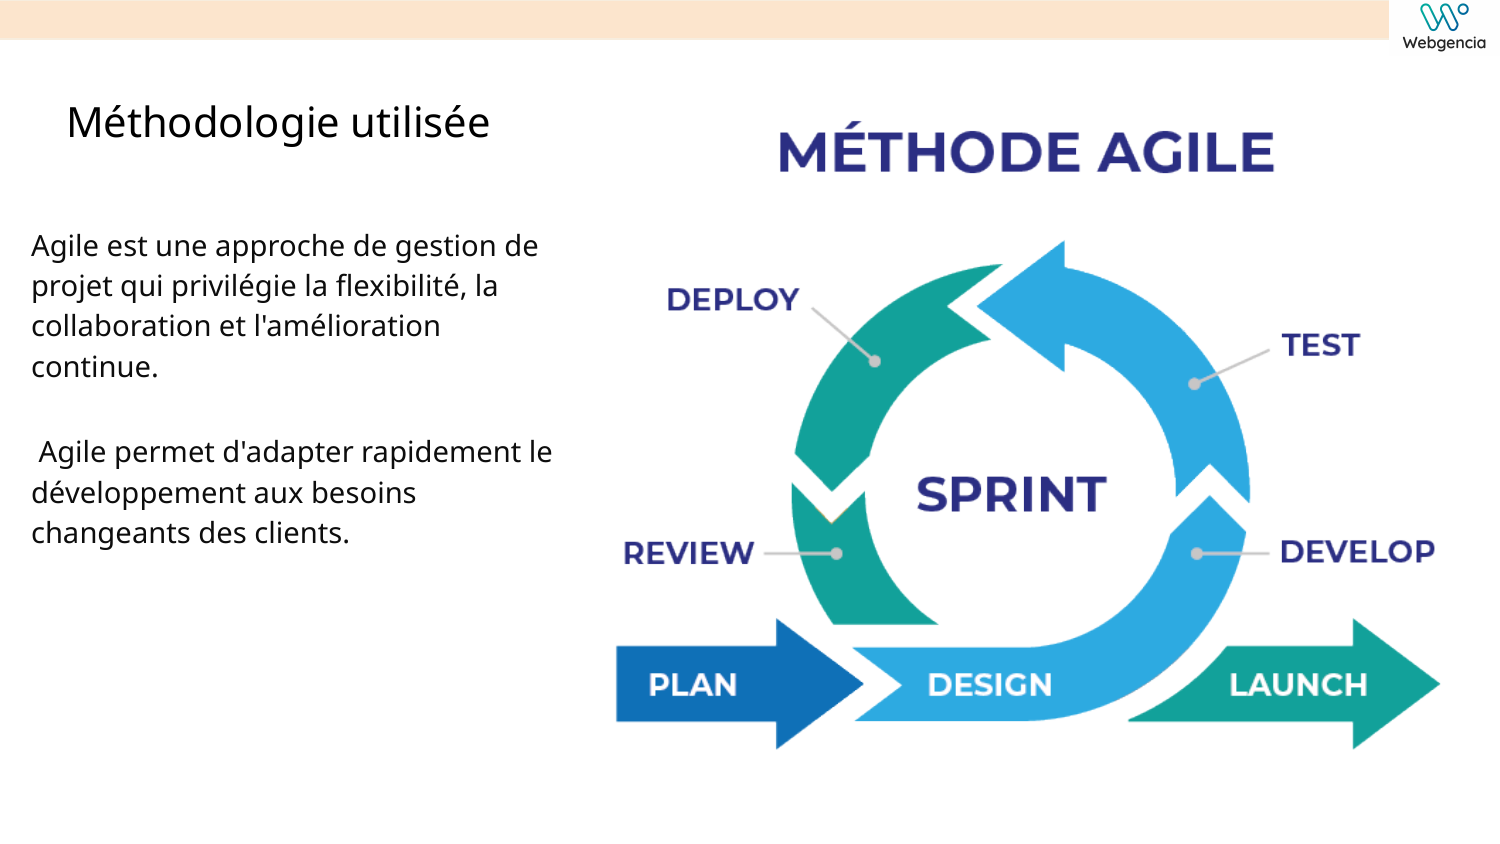

# Méthodologie utilisée
Agile est une approche de gestion de projet qui privilégie la flexibilité, la collaboration et l'amélioration continue.
 Agile permet d'adapter rapidement le développement aux besoins changeants des clients.